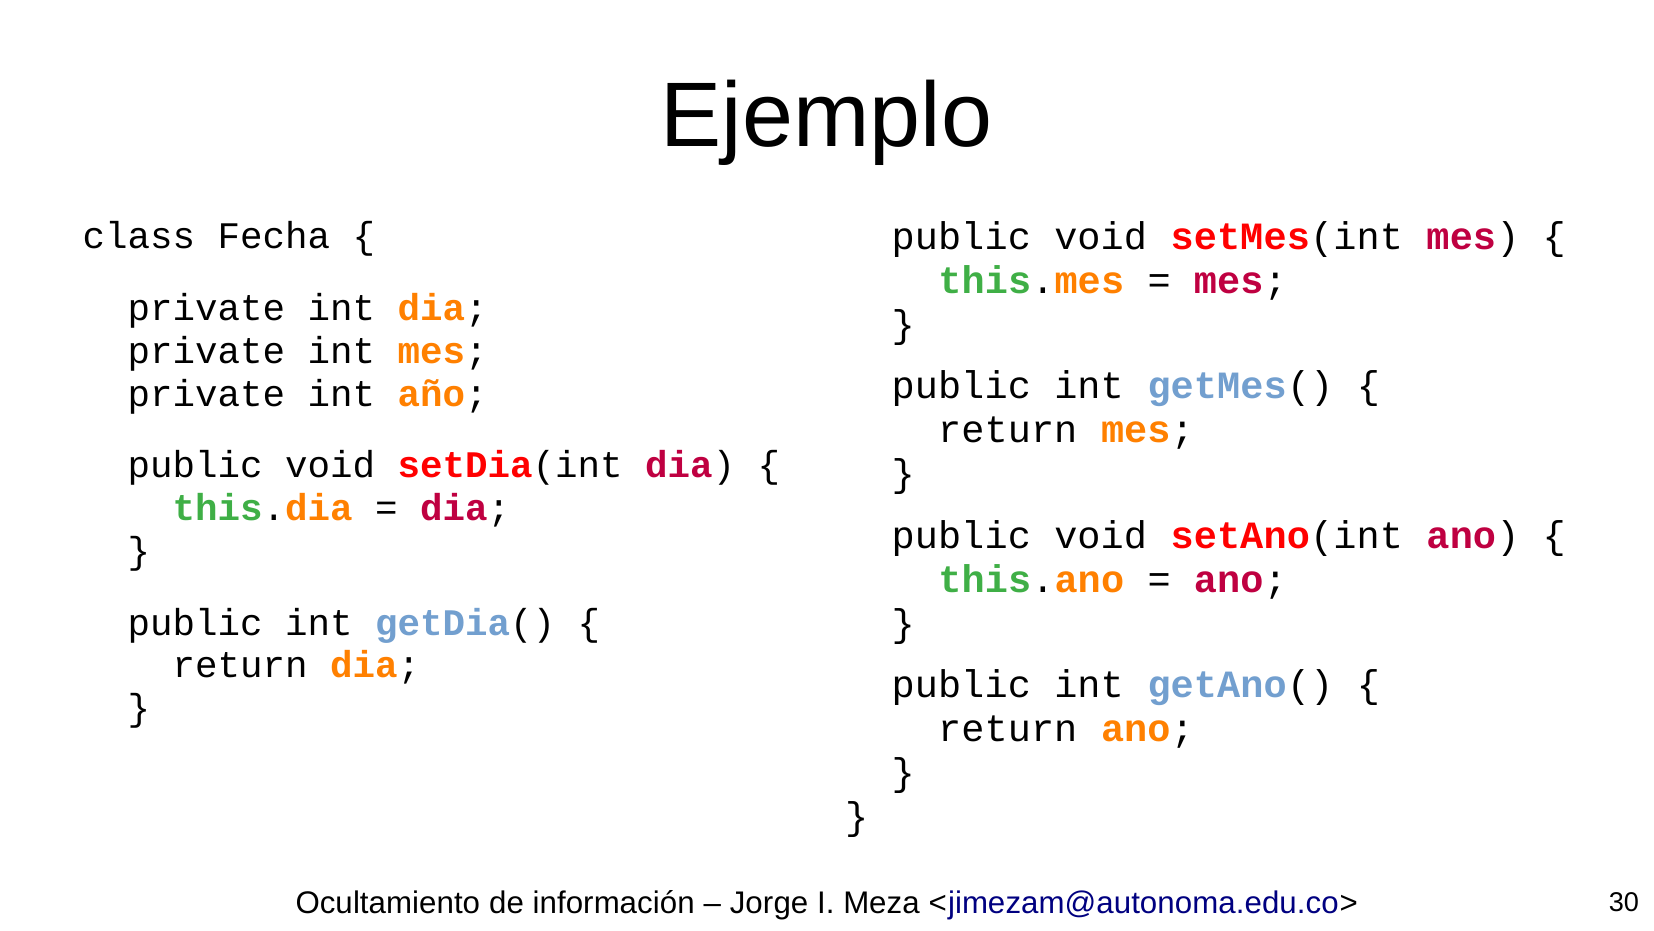

# Ejemplo
class Fecha {
 private int dia;
 private int mes;
 private int año;
 public void setDia(int dia) {
 this.dia = dia;
 }
 public int getDia() {
 return dia;
 }
 public void setMes(int mes) {
 this.mes = mes;
 }
 public int getMes() {
 return mes;
 }
 public void setAno(int ano) {
 this.ano = ano;
 }
 public int getAno() {
 return ano;
 }
}